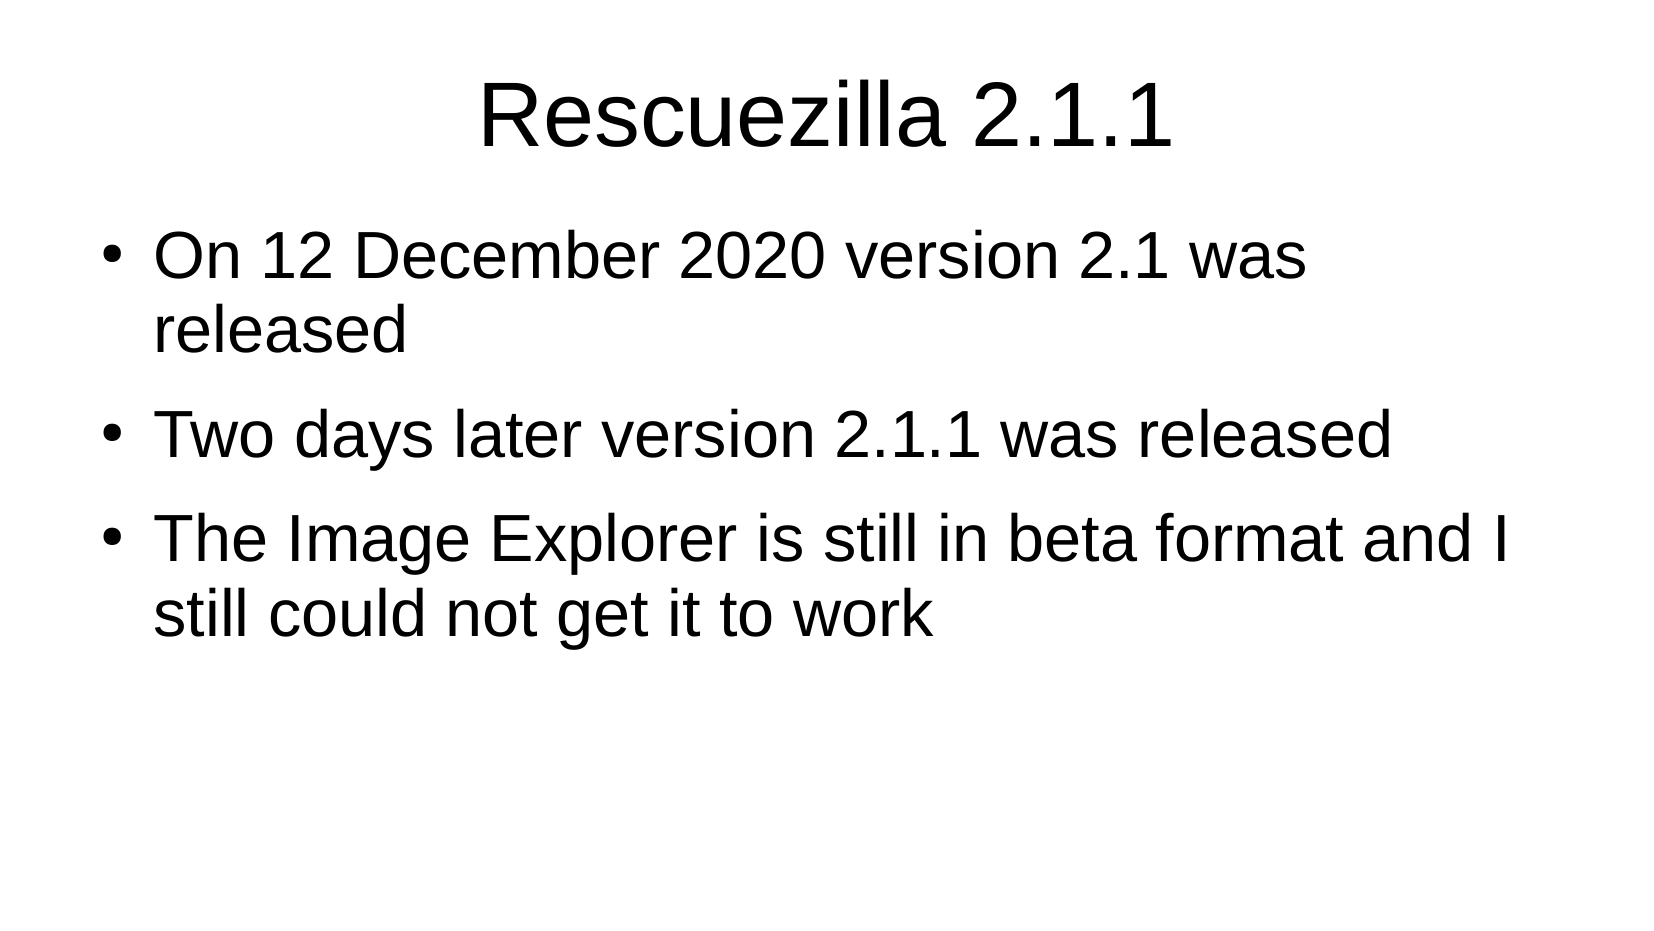

# Rescuezilla 2.1.1
On 12 December 2020 version 2.1 was released
Two days later version 2.1.1 was released
The Image Explorer is still in beta format and I still could not get it to work